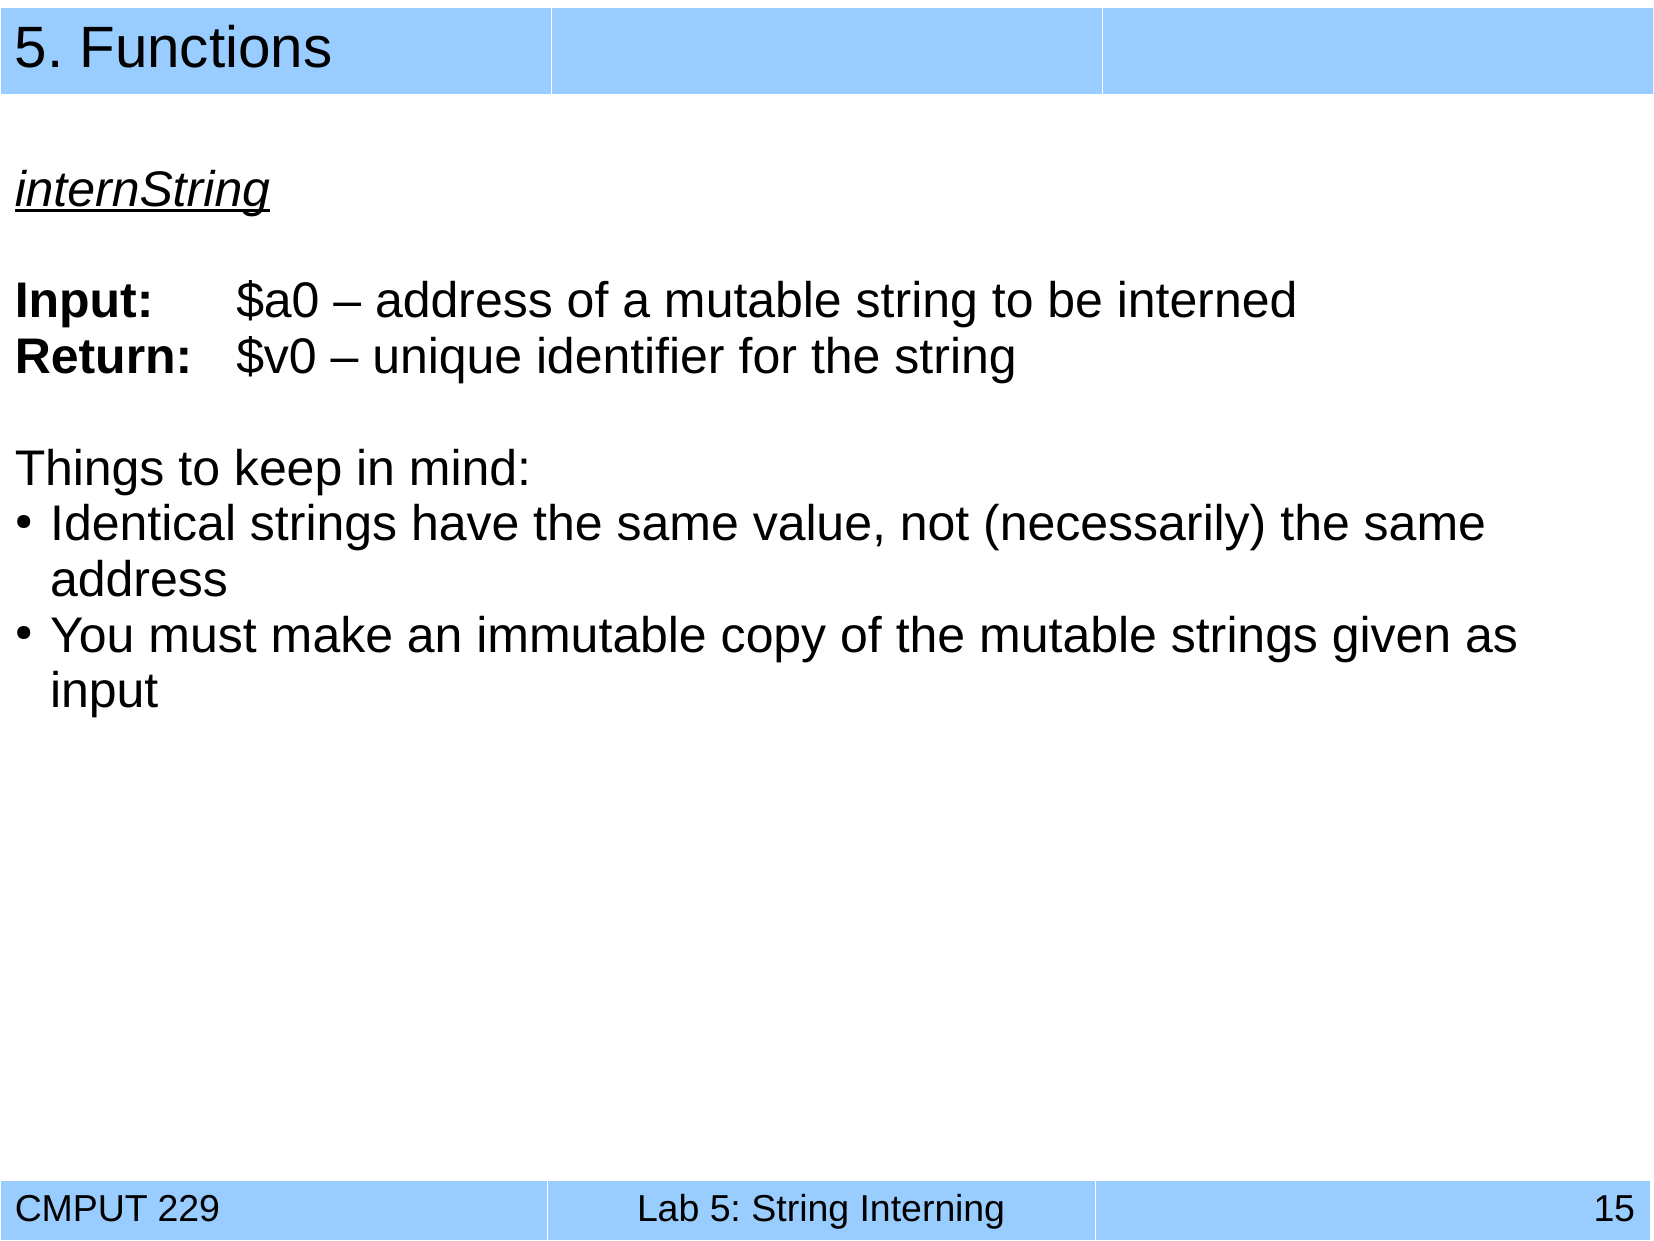

| 5. Functions | | |
| --- | --- | --- |
internString
Input: 	$a0 – address of a mutable string to be interned
Return: 	$v0 – unique identifier for the string
Things to keep in mind:
Identical strings have the same value, not (necessarily) the same address
You must make an immutable copy of the mutable strings given as input
| CMPUT 229 | Lab 5: String Interning | |
| --- | --- | --- |